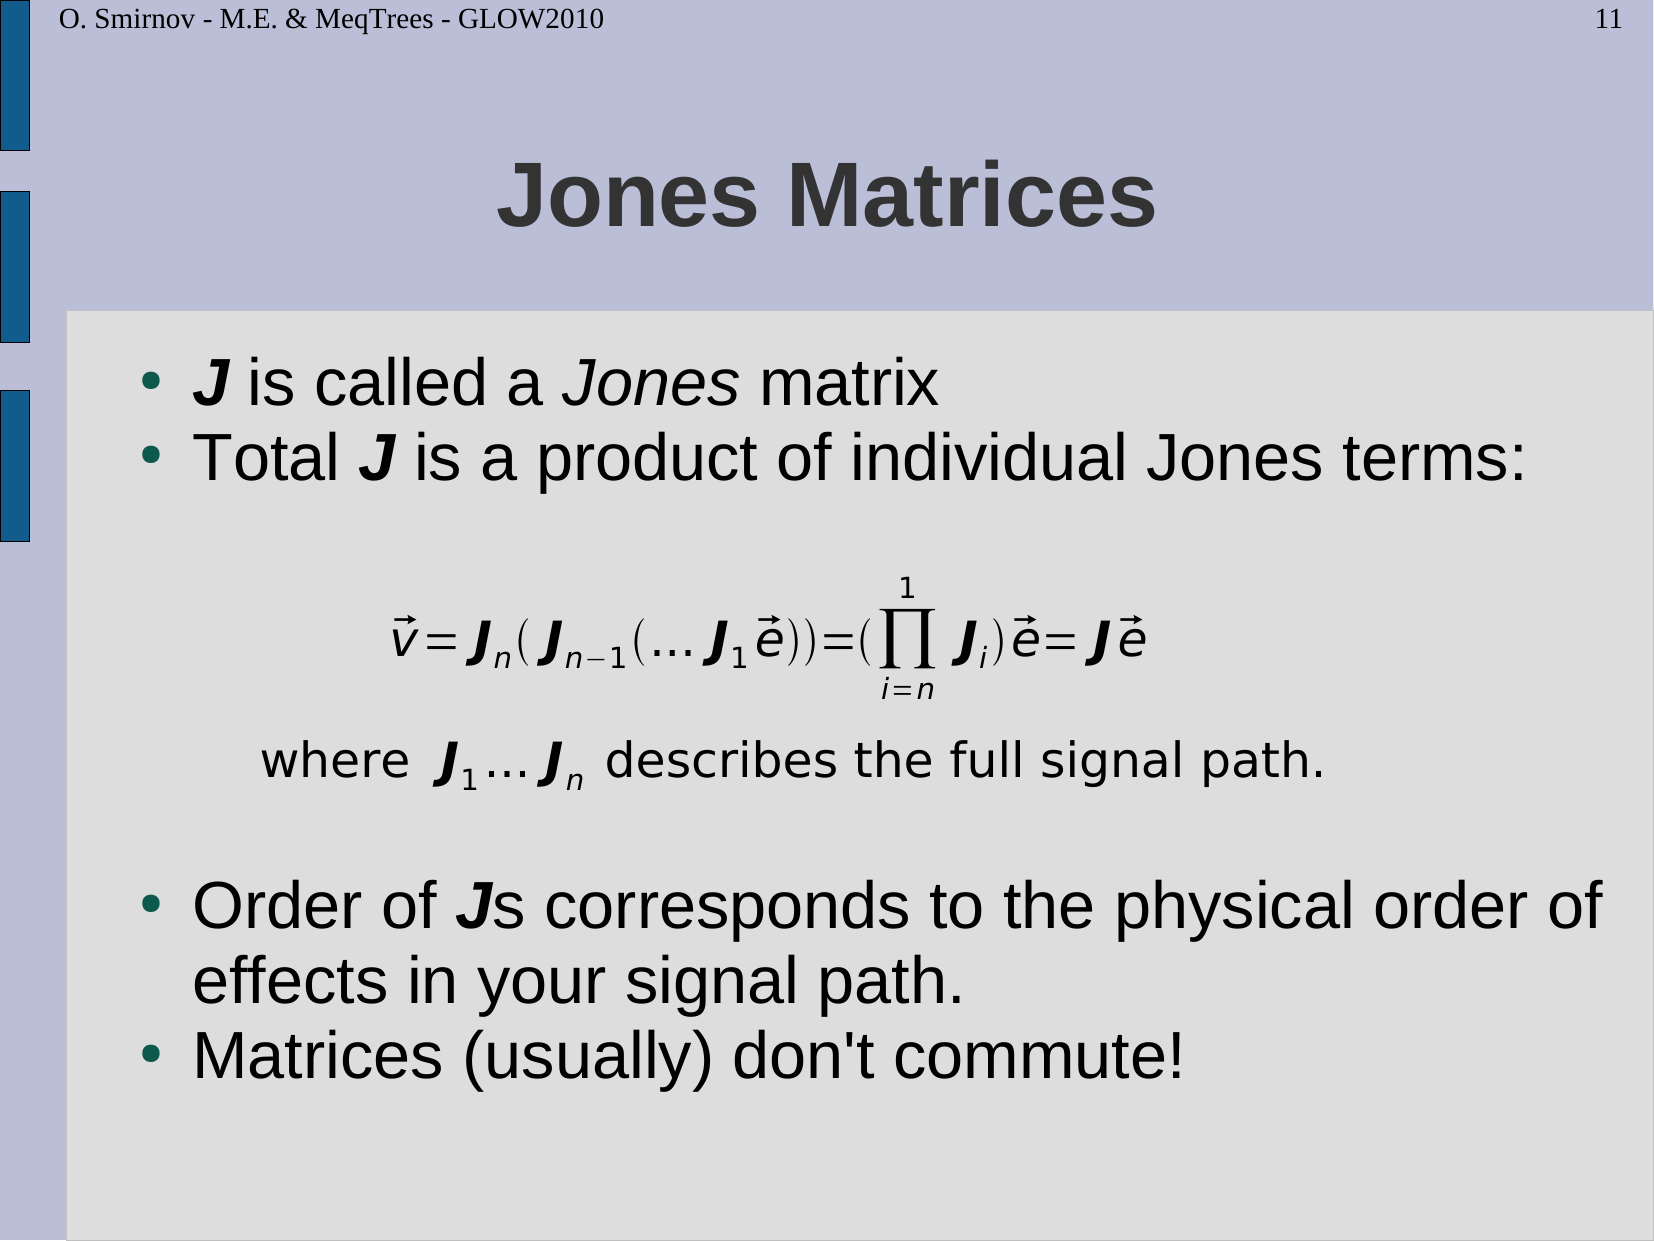

O. Smirnov - M.E. & MeqTrees - GLOW2010
11
# Jones Matrices
J is called a Jones matrix
Total J is a product of individual Jones terms:
Order of Js corresponds to the physical order of effects in your signal path.
Matrices (usually) don't commute!